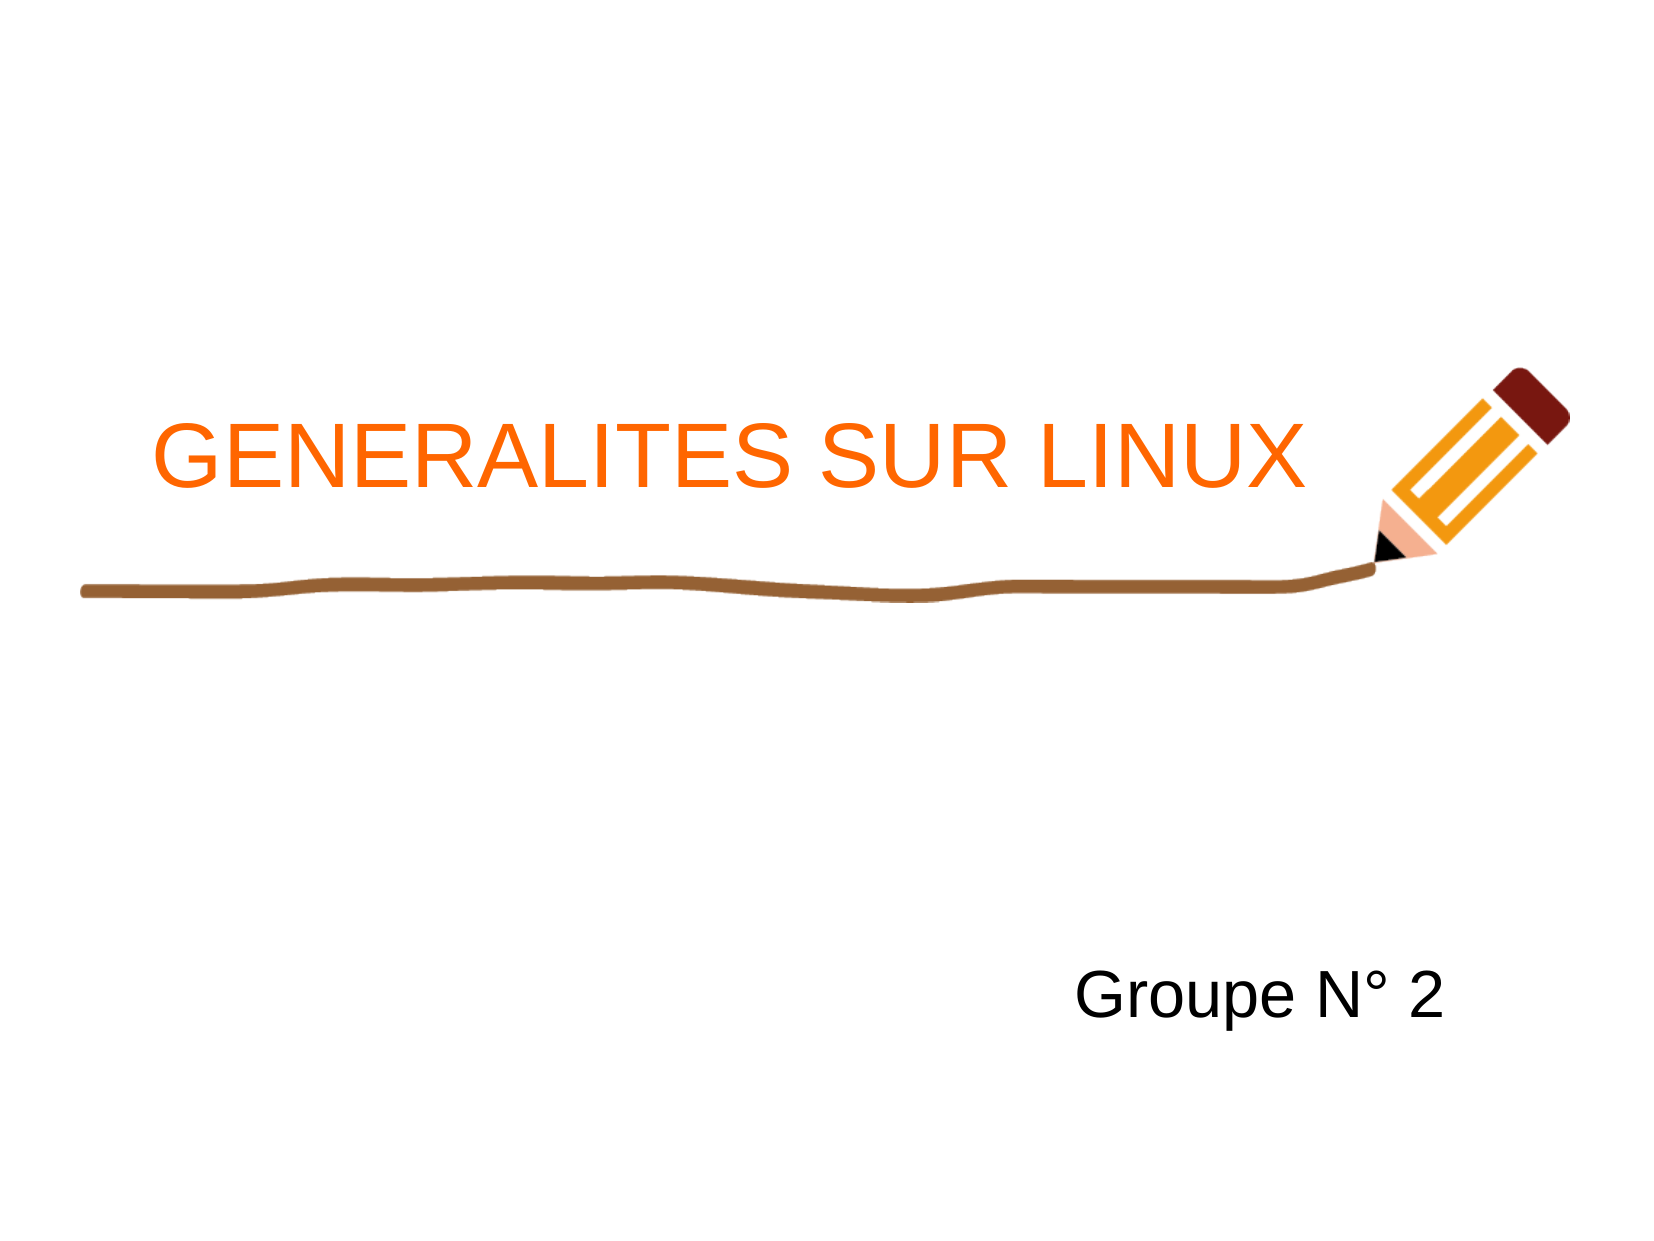

# GENERALITES SUR LINUX
Groupe N° 2